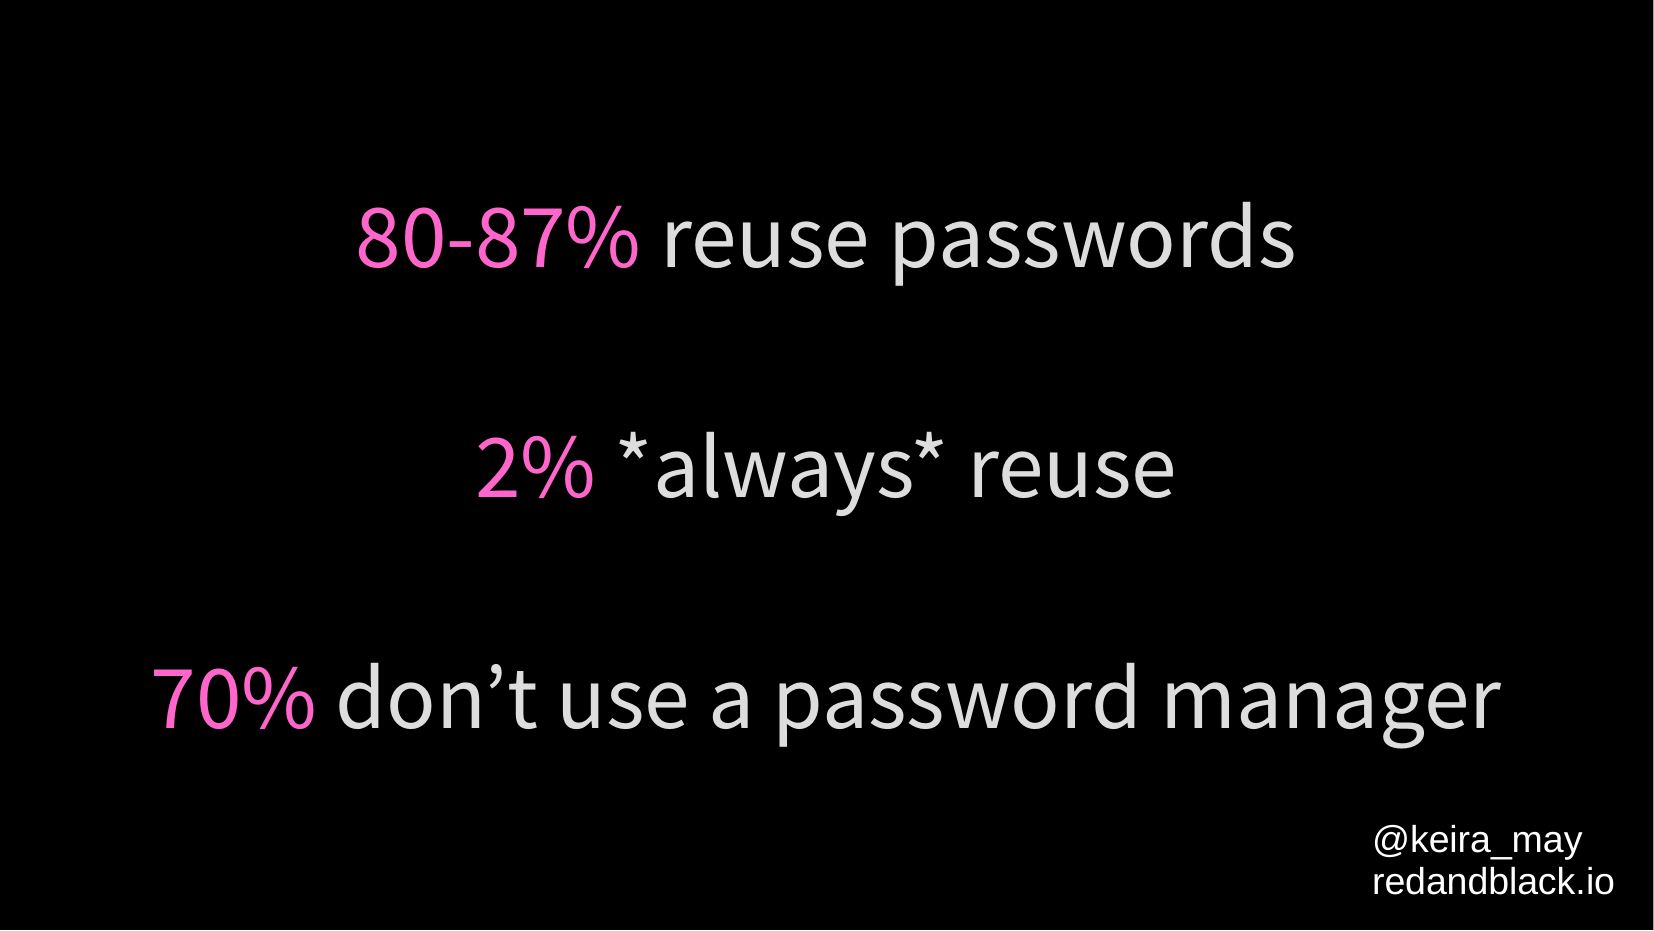

# 80-87% reuse passwords 2% *always* reuse 70% don’t use a password manager
@keira_may
redandblack.io